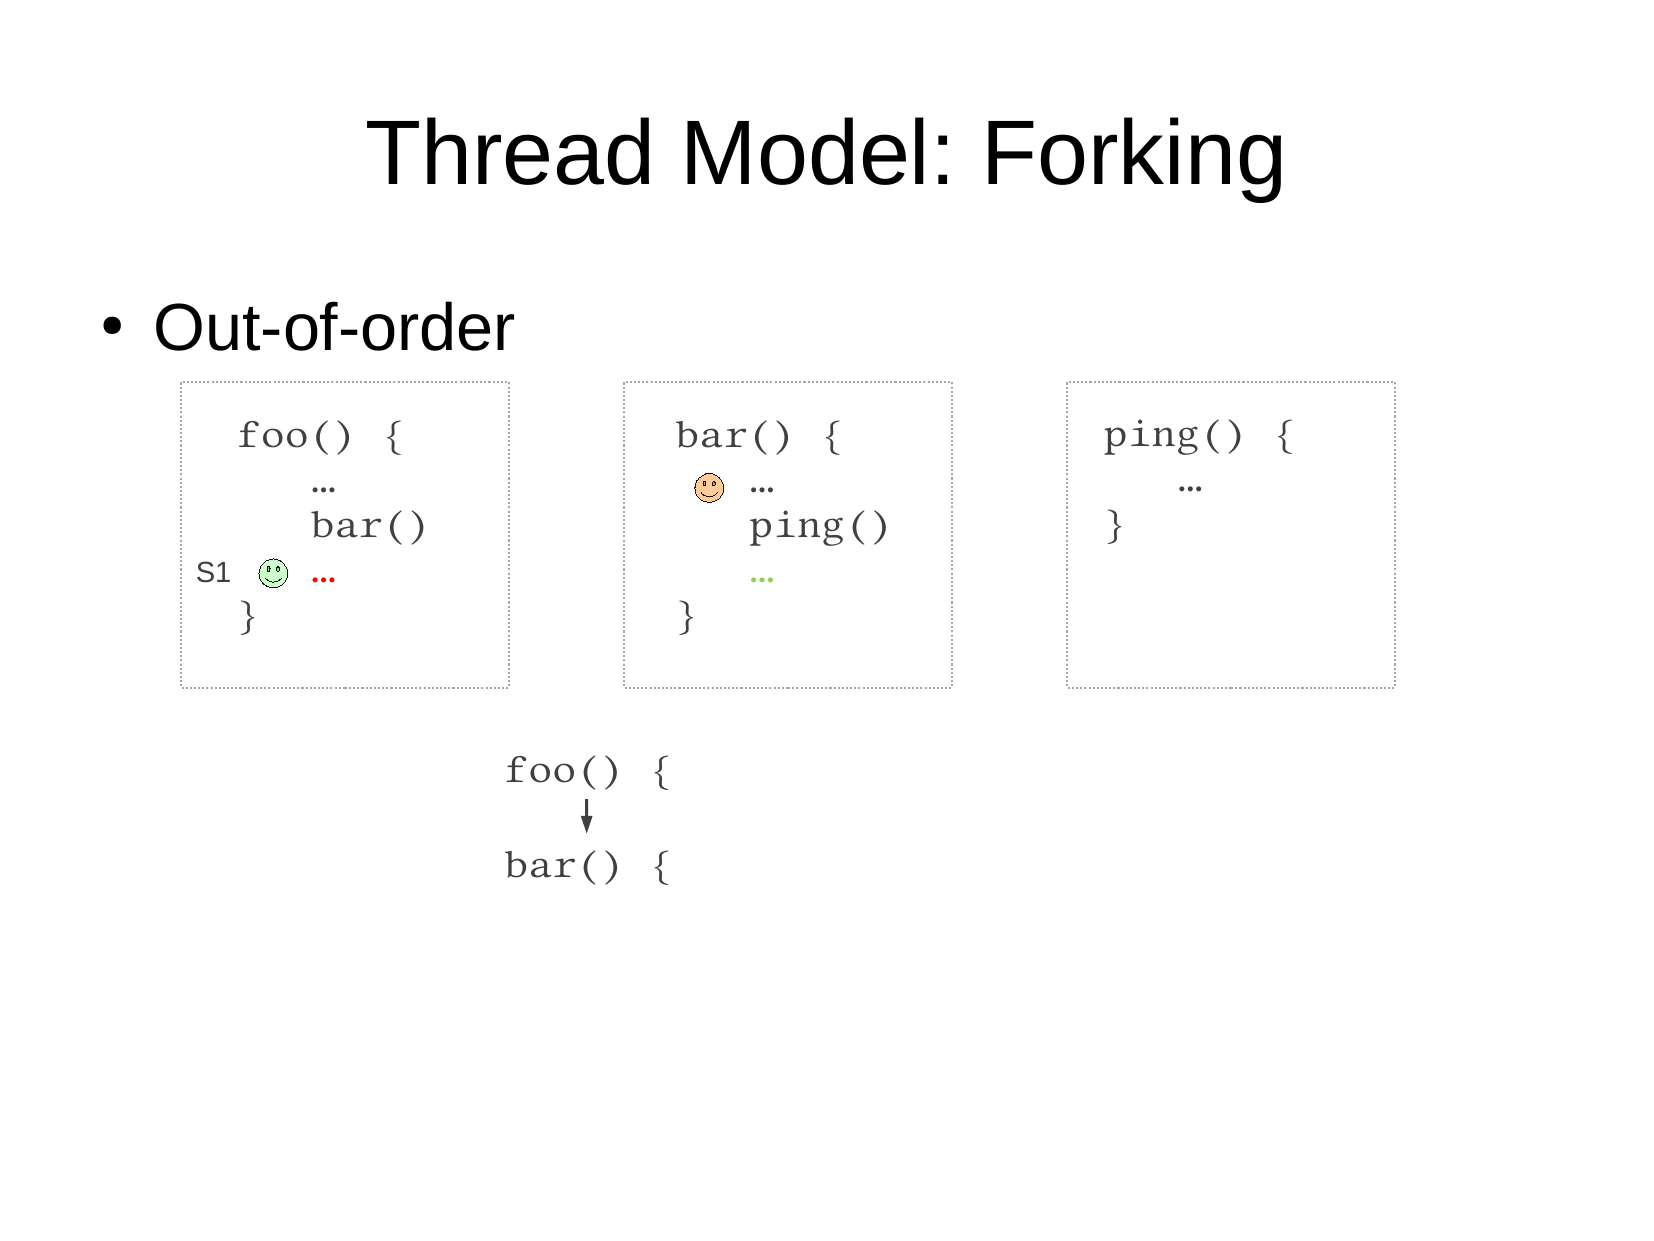

# Thread Model: Forking
Out-of-order
ping() {
	…
}
foo() {
	…
	bar()
	…
}
bar() {
	…
	ping()
	…
}
S1
foo() {
bar() {